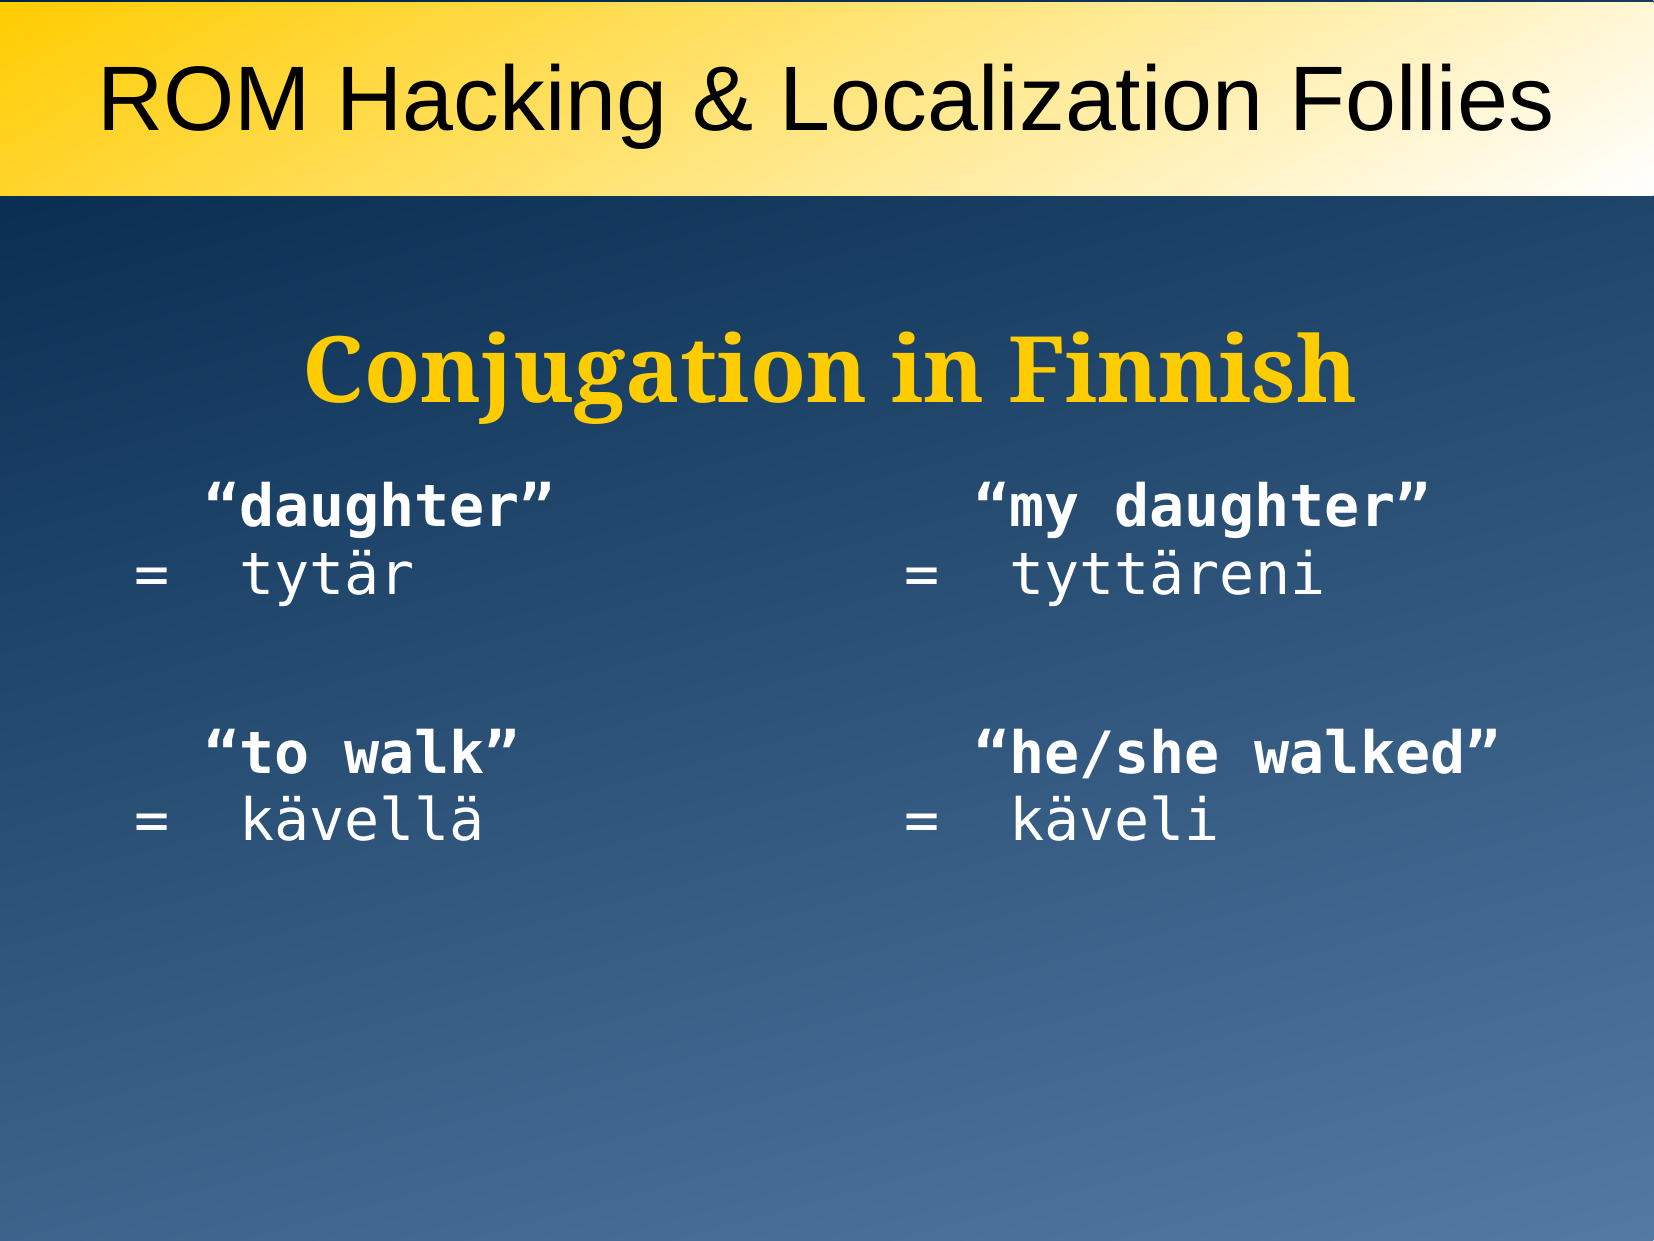

# ROM Hacking & Localization Follies
Conjugation in Finnish
 “daughter” “my daughter”
= tytär = tyttäreni
 “to walk” “he/she walked”
= kävellä = käveli